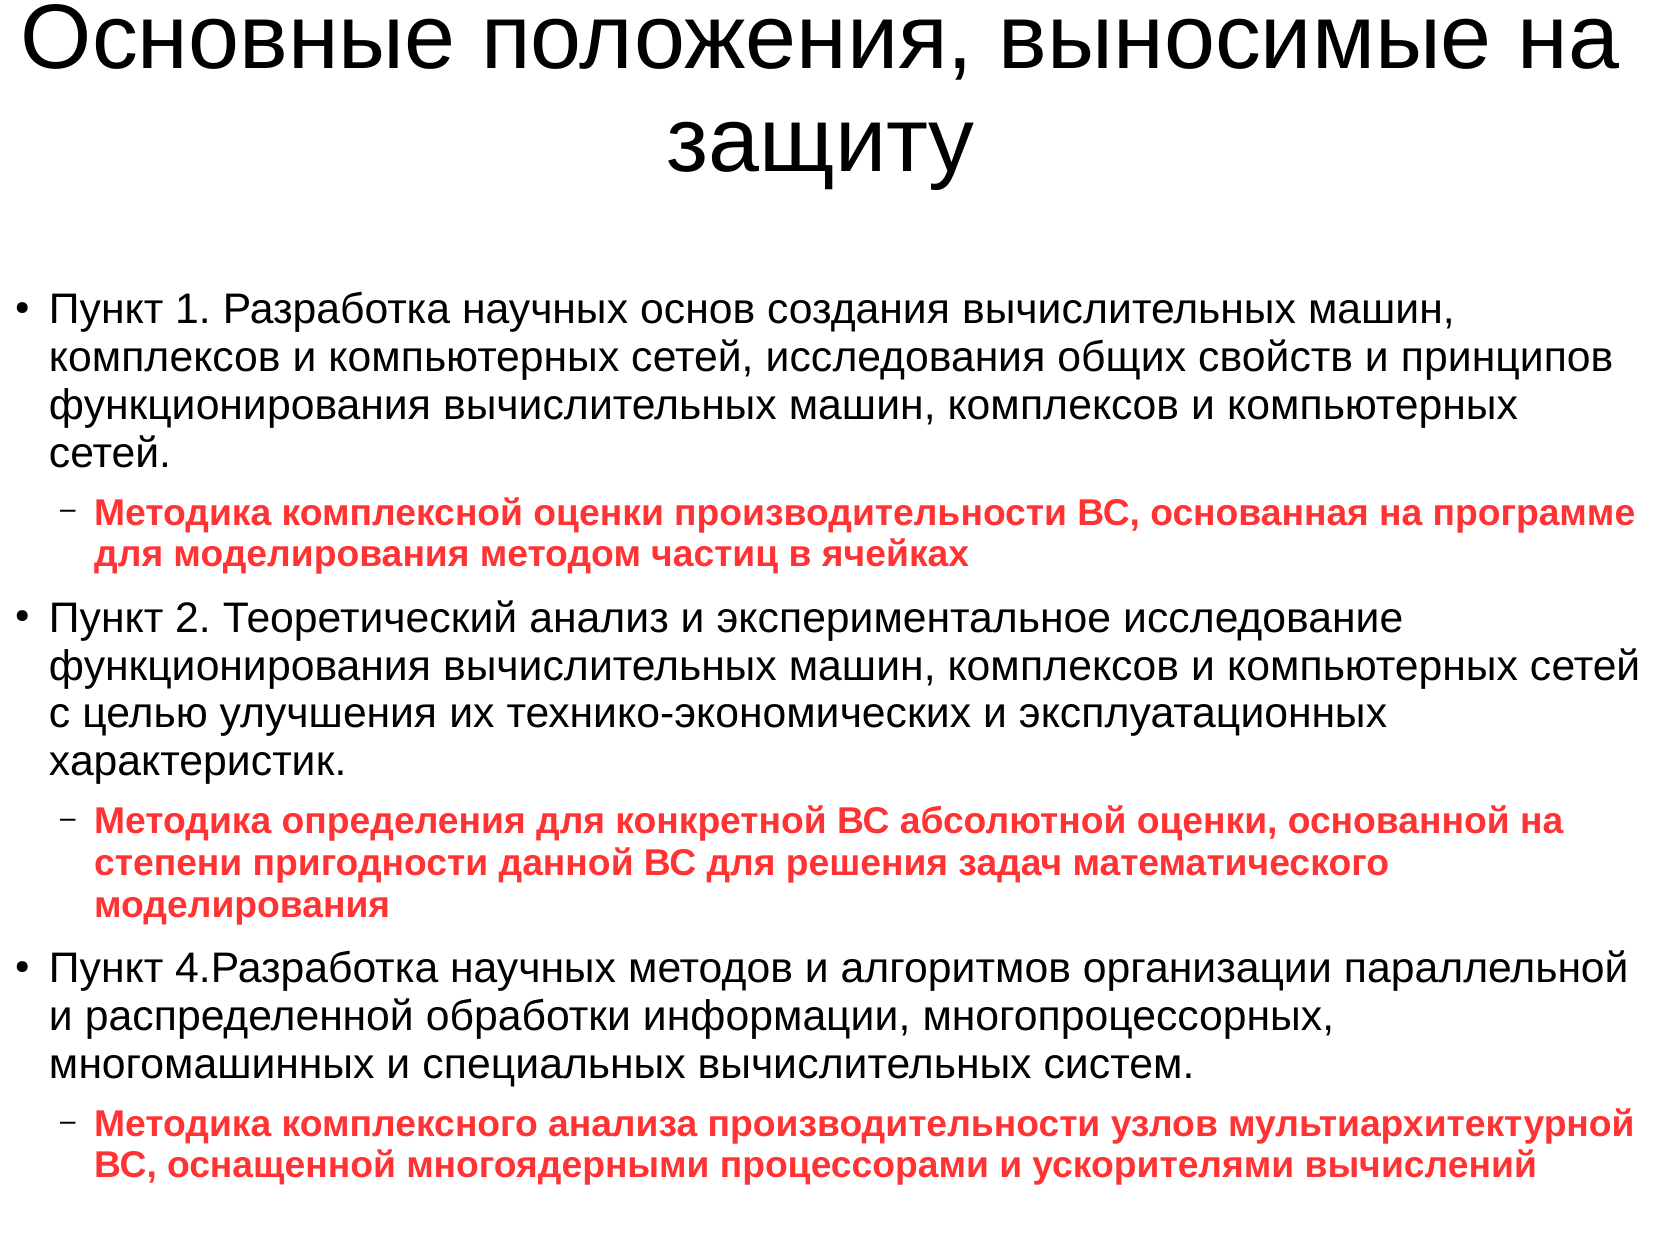

# Основные положения, выносимые на защиту
Пункт 1. Разработка научных основ создания вычислительных машин, комплексов и компьютерных сетей, исследования общих свойств и принципов функционирования вычислительных машин, комплексов и компьютерных сетей.
Методика комплексной оценки производительности ВС, основанная на программе для моделирования методом частиц в ячейках
Пункт 2. Теоретический анализ и экспериментальное исследование функционирования вычислительных машин, комплексов и компьютерных сетей с целью улучшения их технико-экономических и эксплуатационных характеристик.
Методика определения для конкретной ВС абсолютной оценки, основанной на степени пригодности данной ВС для решения задач математического моделирования
Пункт 4.Разработка научных методов и алгоритмов организации параллельной и распределенной обработки информации, многопроцессорных, многомашинных и специальных вычислительных систем.
Методика комплексного анализа производительности узлов мультиархитектурной ВС, оснащенной многоядерными процессорами и ускорителями вычислений